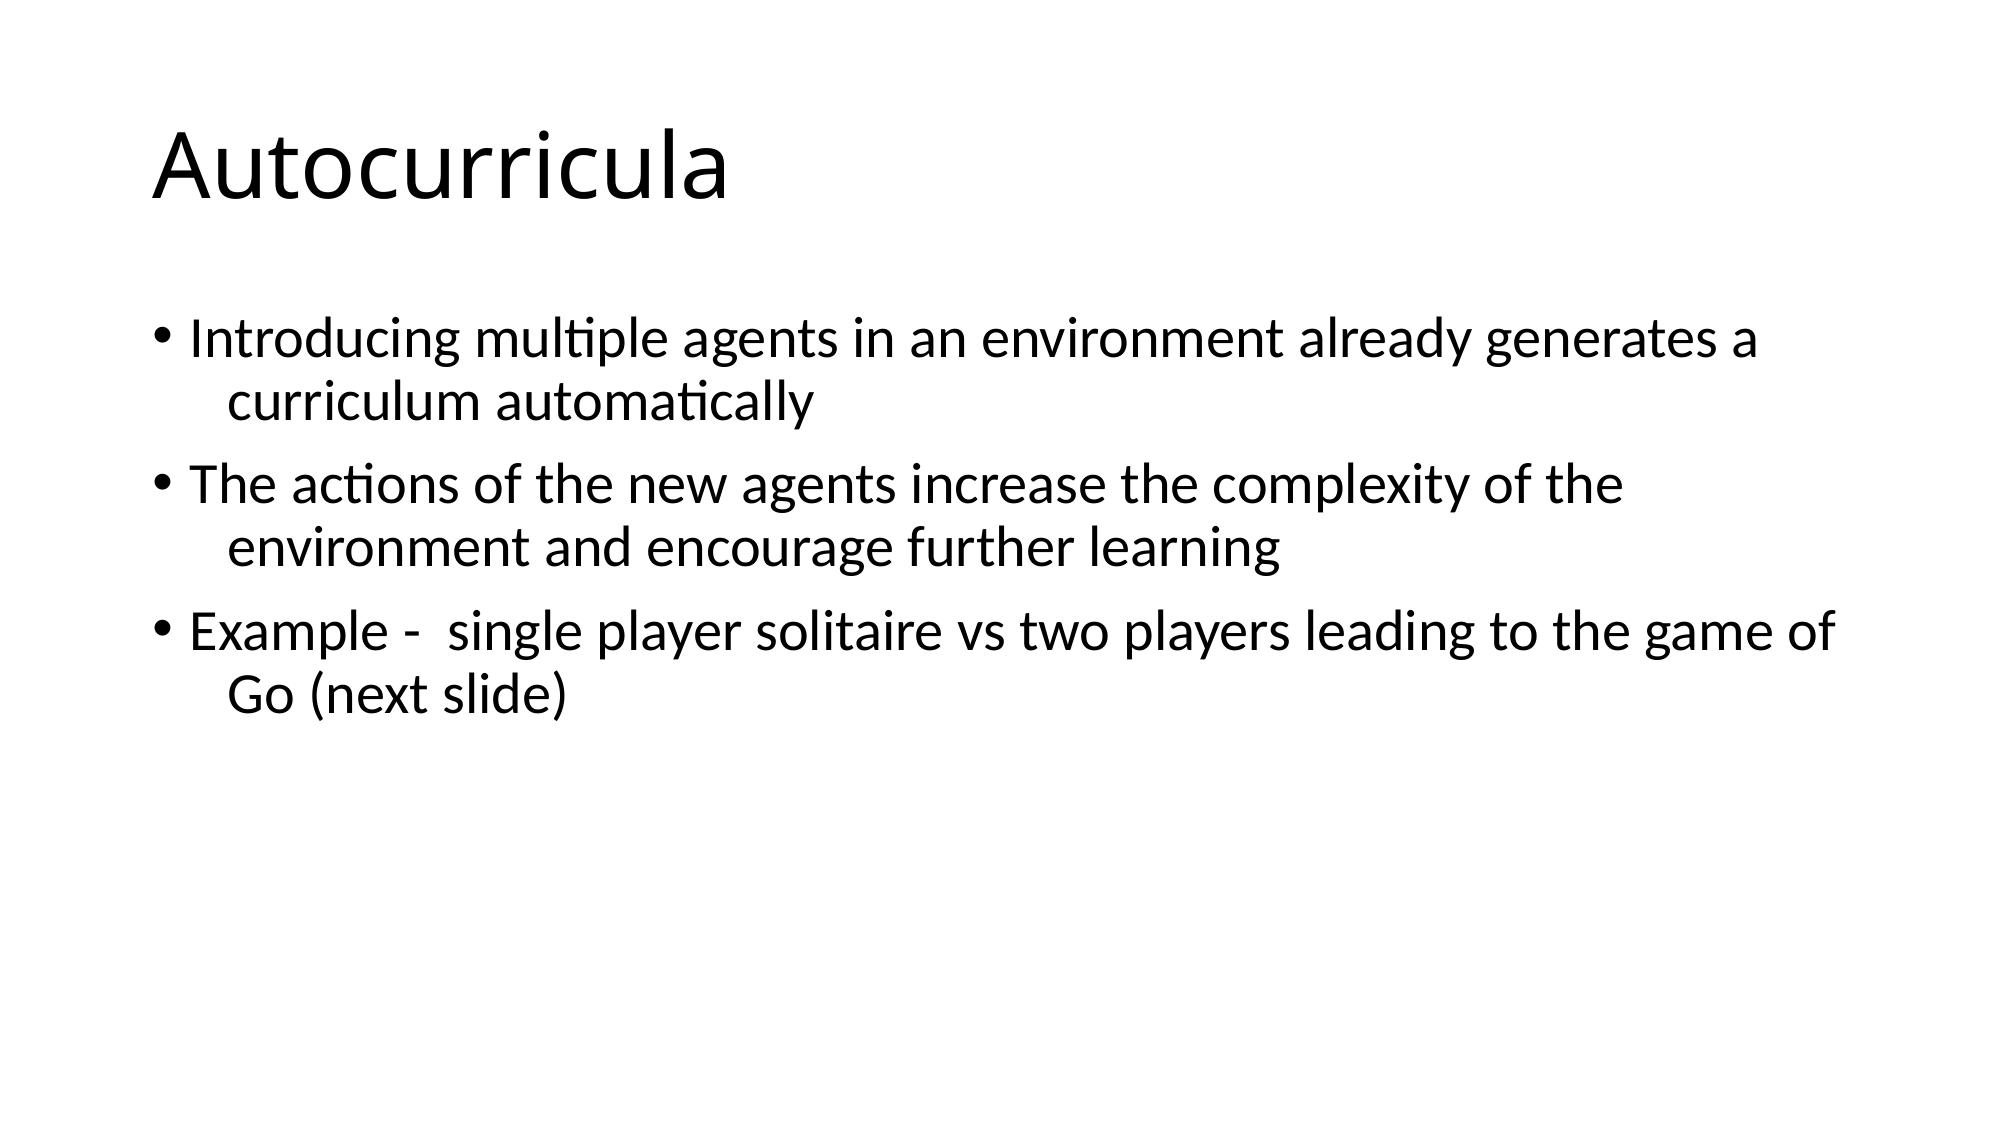

# Autocurricula
Introducing multiple agents in an environment already generates a curriculum automatically
The actions of the new agents increase the complexity of the environment and encourage further learning
Example -  single player solitaire vs two players leading to the game of Go (next slide)